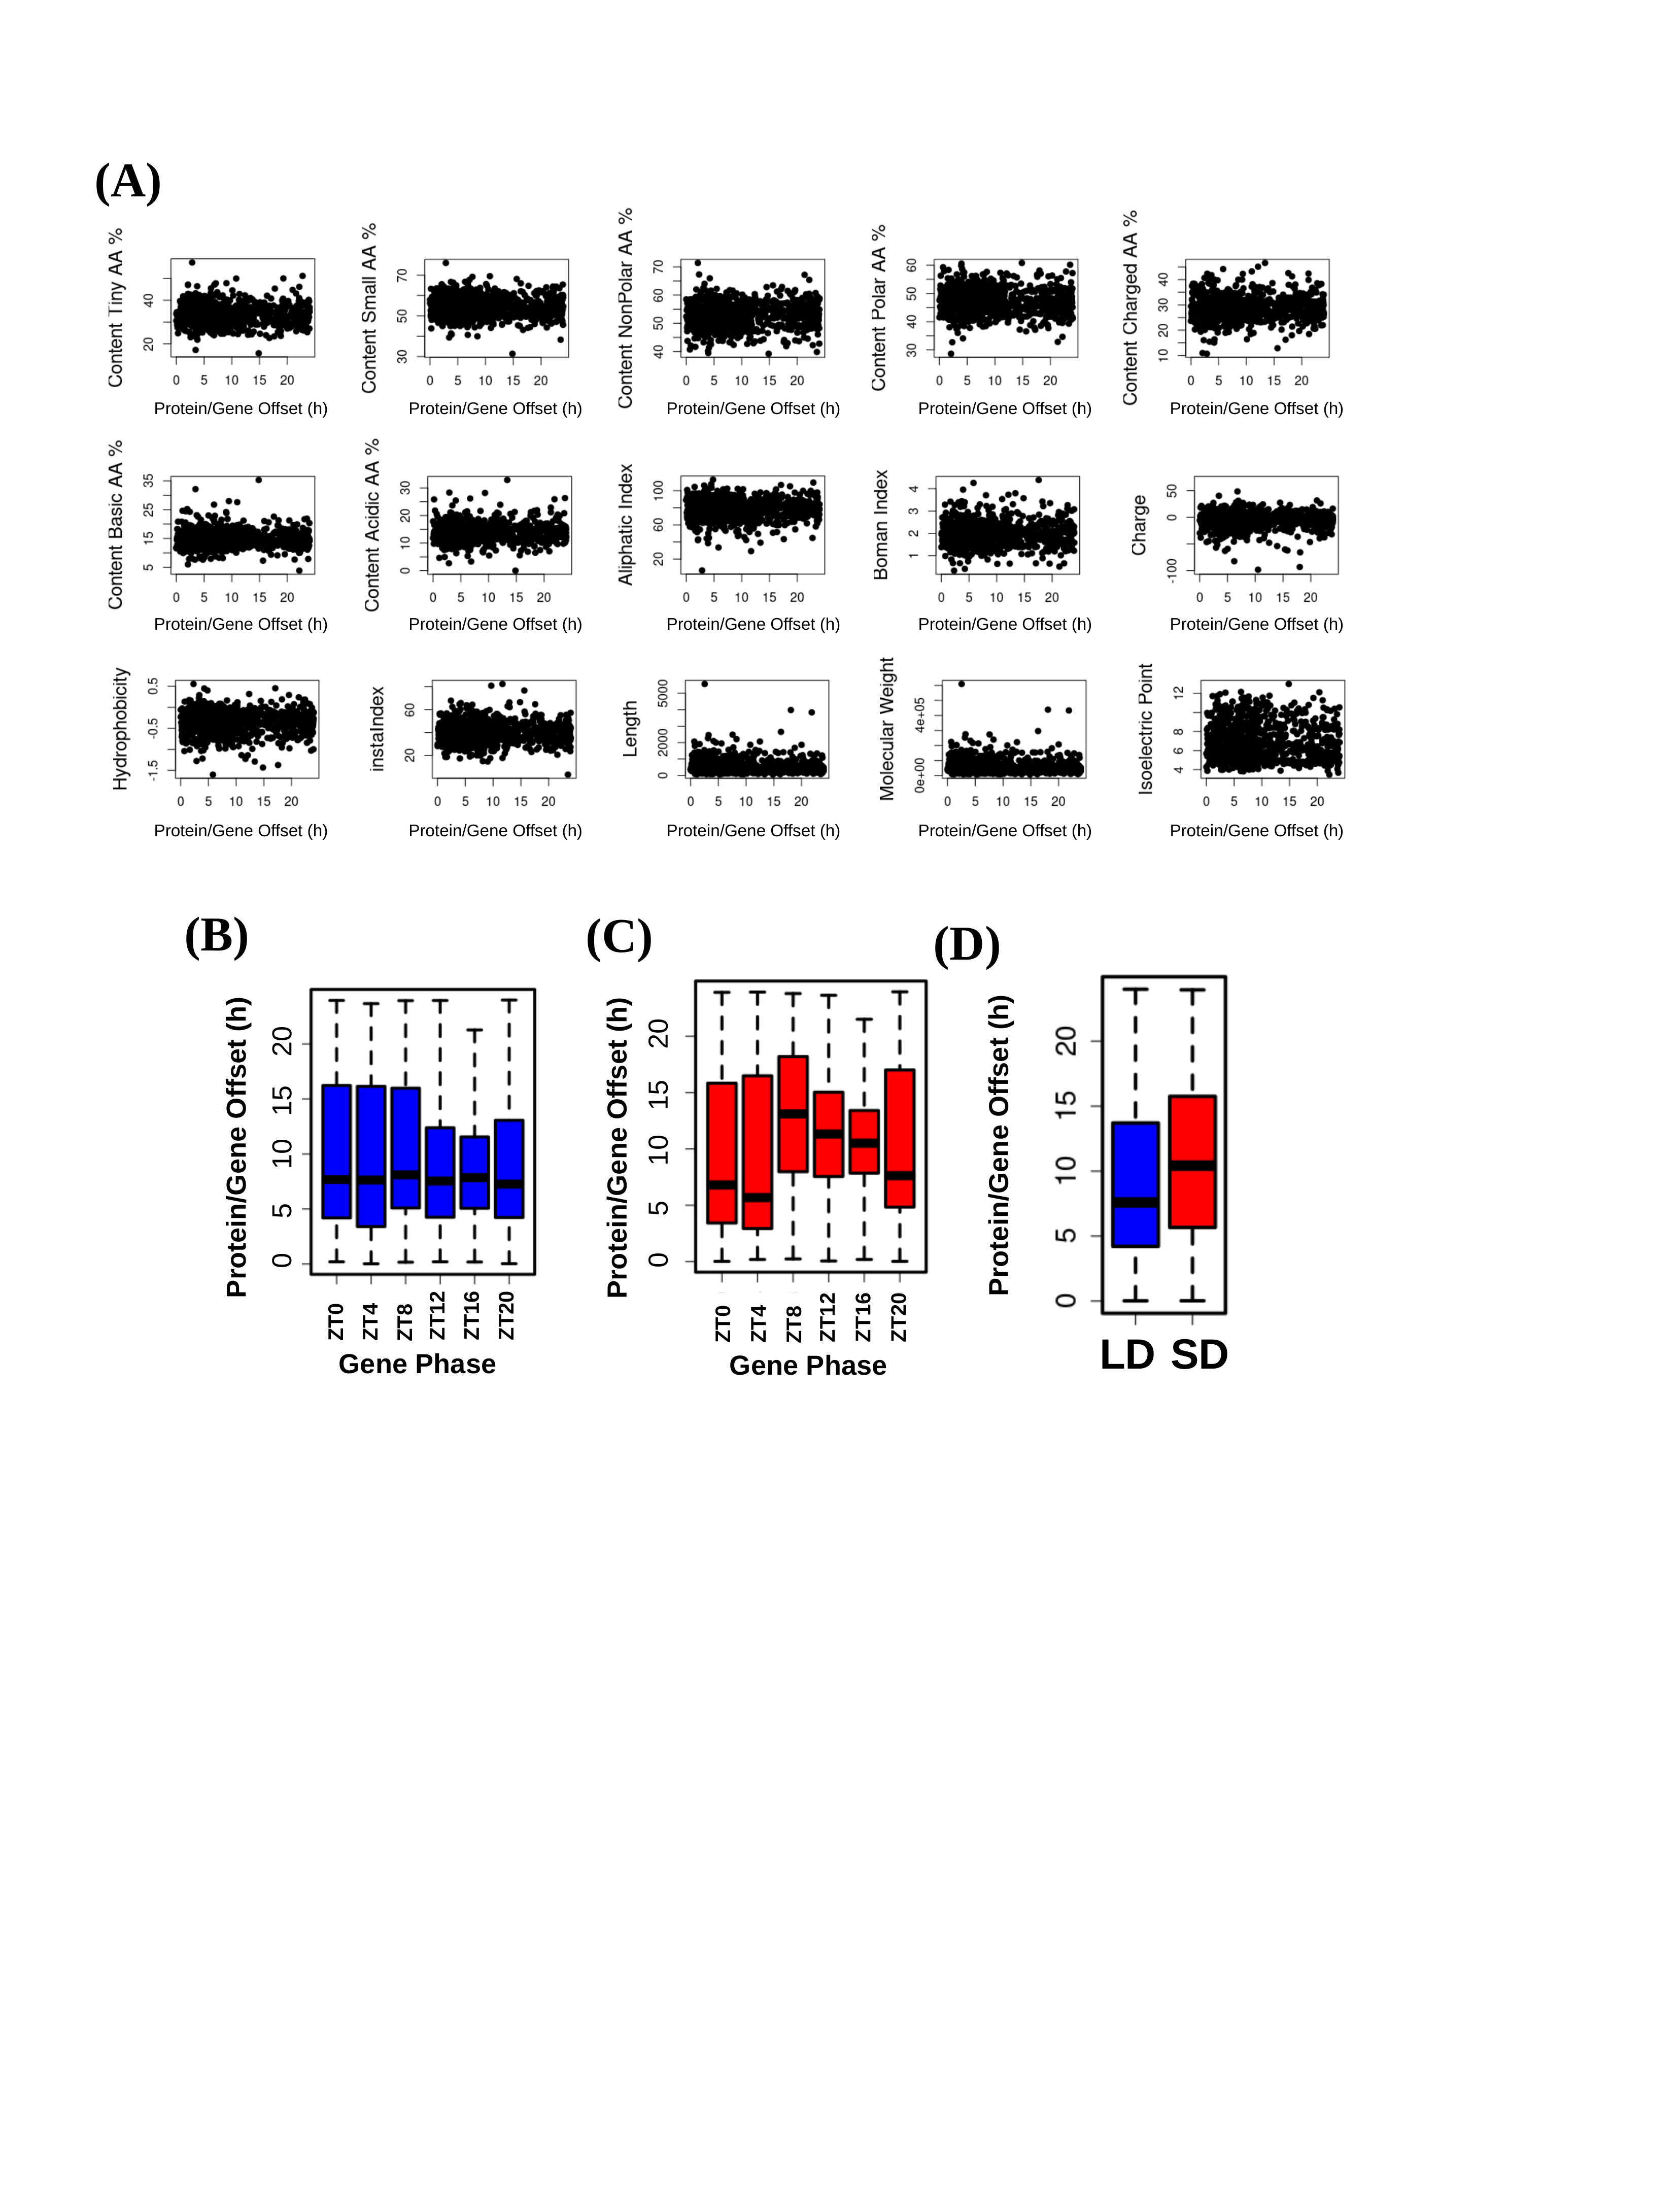

(A)
Protein/Gene Offset (h)
Protein/Gene Offset (h)
Protein/Gene Offset (h)
Protein/Gene Offset (h)
Protein/Gene Offset (h)
Protein/Gene Offset (h)
Protein/Gene Offset (h)
Protein/Gene Offset (h)
Protein/Gene Offset (h)
Protein/Gene Offset (h)
Protein/Gene Offset (h)
Protein/Gene Offset (h)
Protein/Gene Offset (h)
Protein/Gene Offset (h)
Protein/Gene Offset (h)
 (B)
 (C)
 (D)
20
20
Protein/Gene Offset (h)
15
15
Protein/Gene Offset (h)
Protein/Gene Offset (h)
10
10
5
5
0
0
ZT12
ZT16
ZT20
ZT12
ZT16
ZT20
ZT0
ZT0
ZT4
ZT4
ZT8
ZT8
LD
SD
Gene Phase
Gene Phase